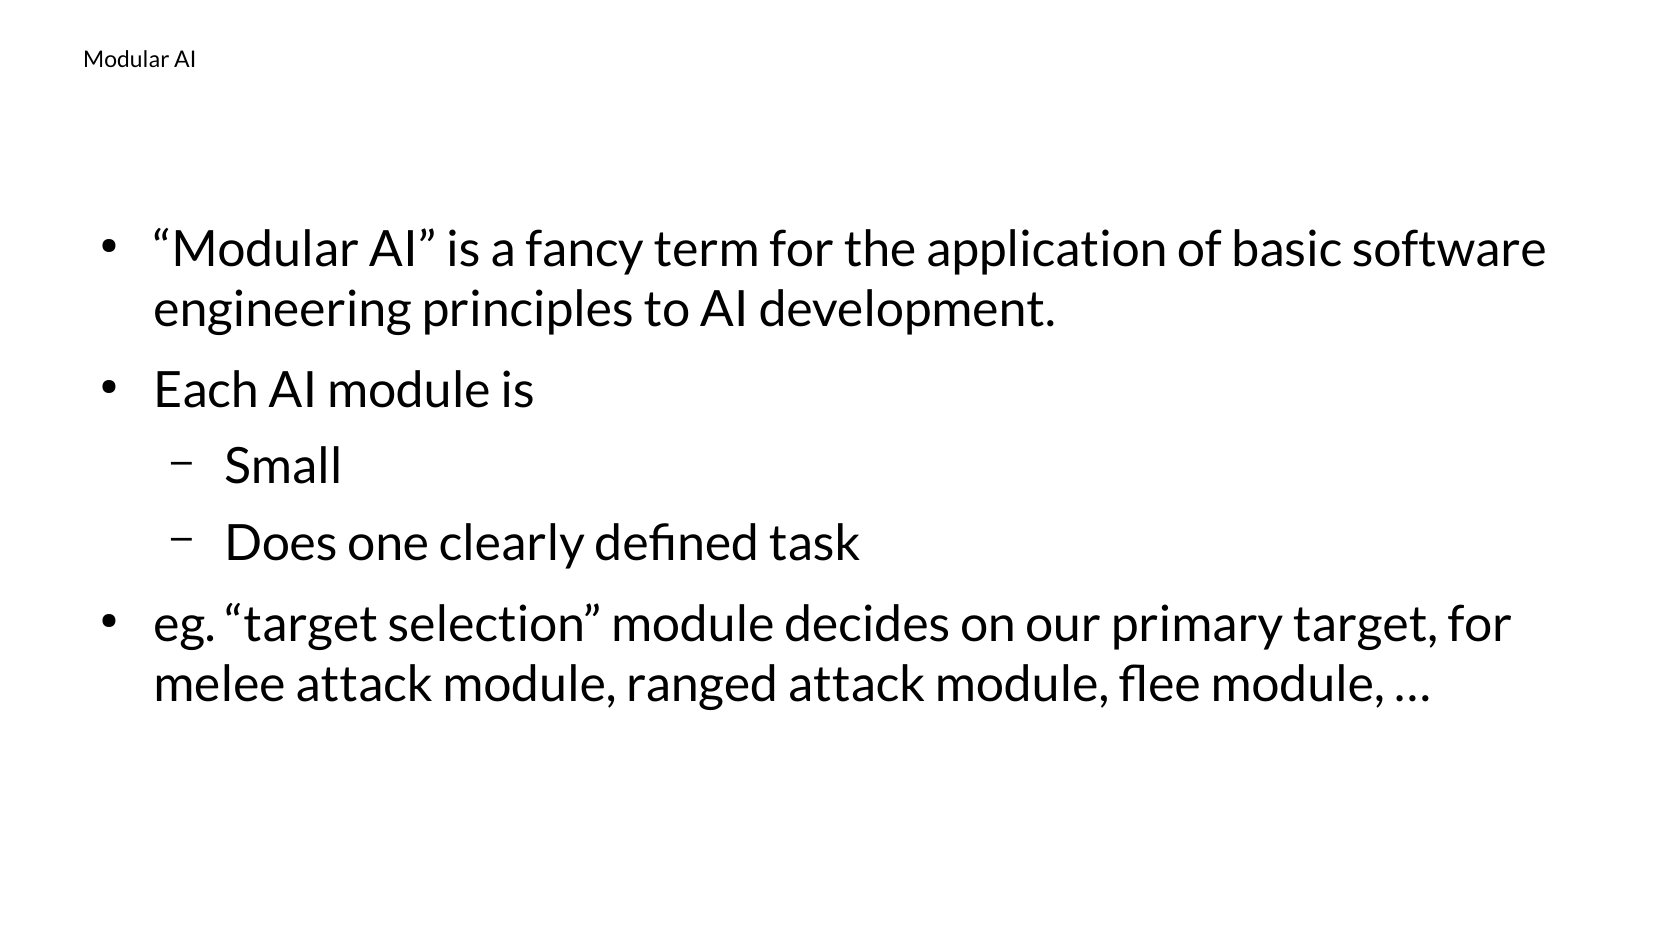

# Modular AI
“Modular AI” is a fancy term for the application of basic software engineering principles to AI development.
Each AI module is
Small
Does one clearly defined task
eg. “target selection” module decides on our primary target, for melee attack module, ranged attack module, flee module, …